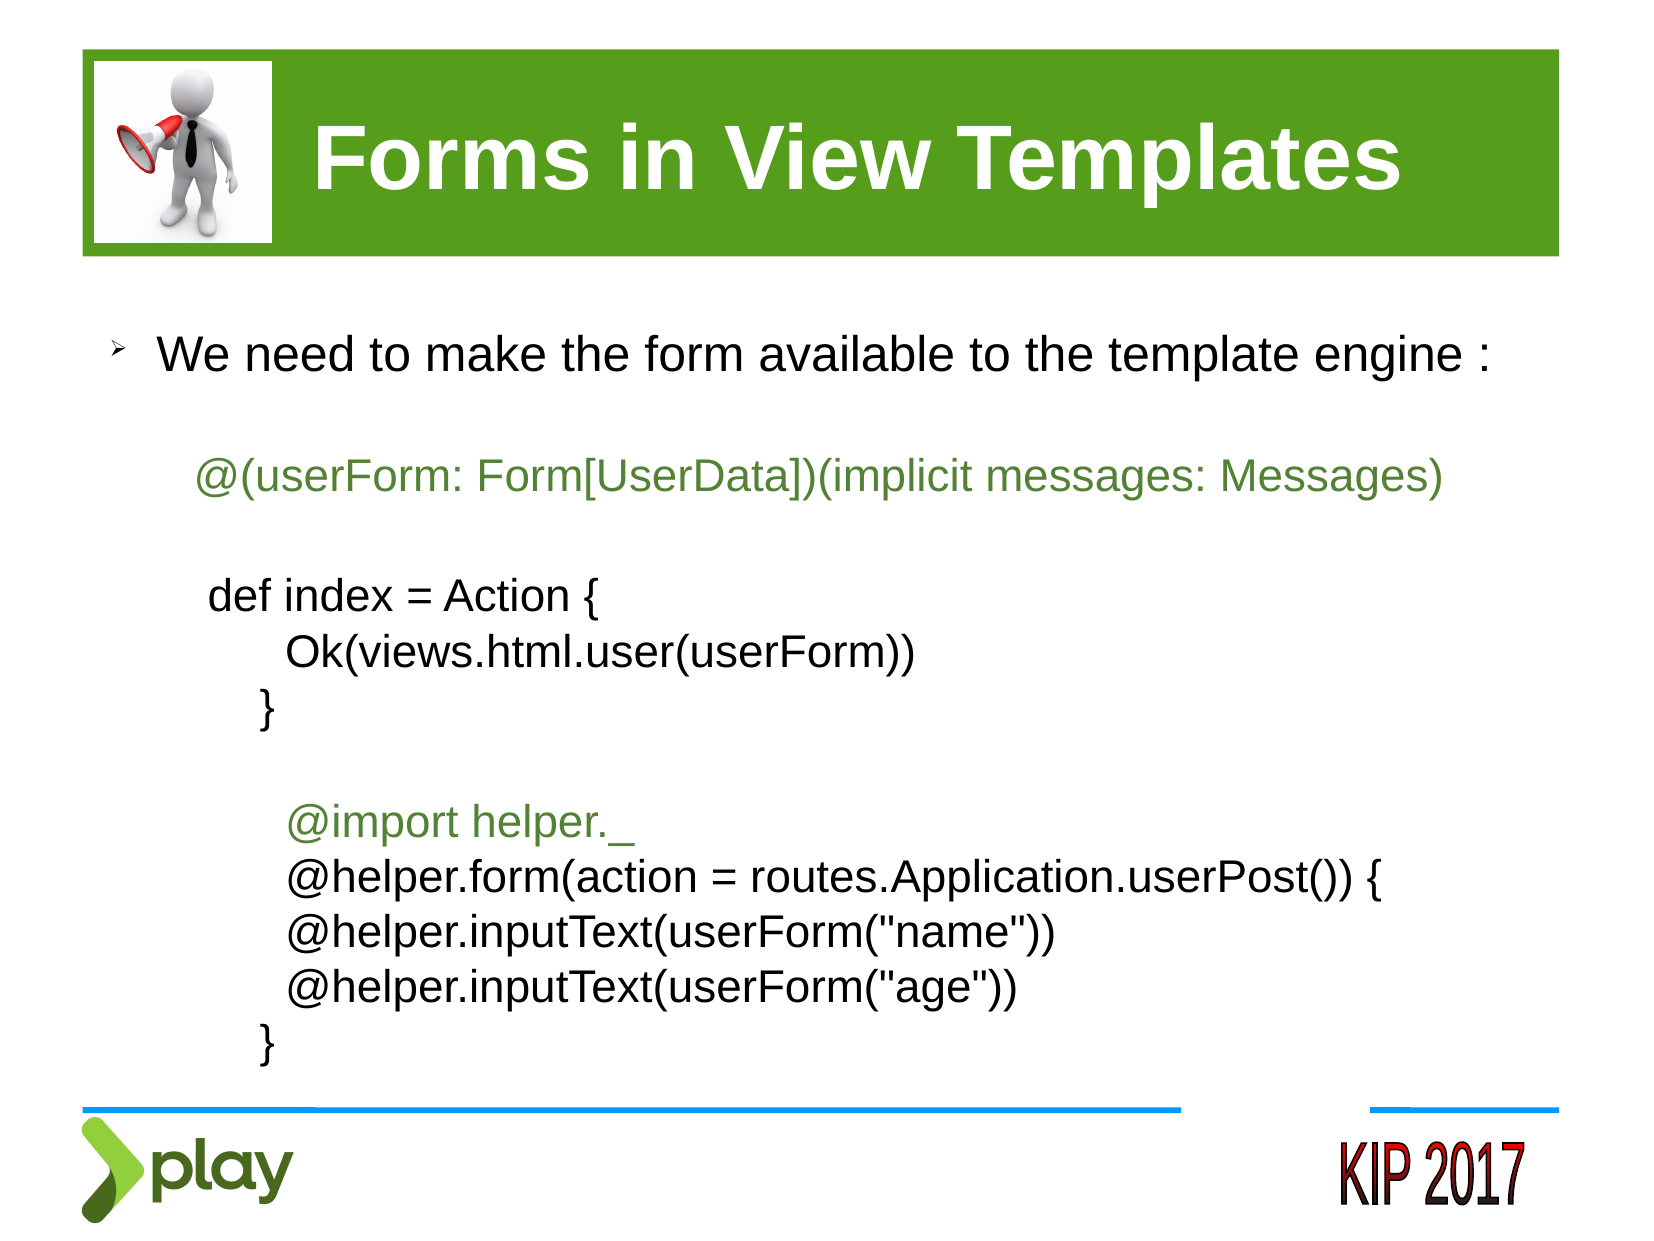

# Forms in View Templates
We need to make the form available to the template engine :
 @(userForm: Form[UserData])(implicit messages: Messages)
 def index = Action {
 Ok(views.html.user(userForm))
}
 @import helper._
 @helper.form(action = routes.Application.userPost()) {
 @helper.inputText(userForm("name"))
 @helper.inputText(userForm("age"))
}